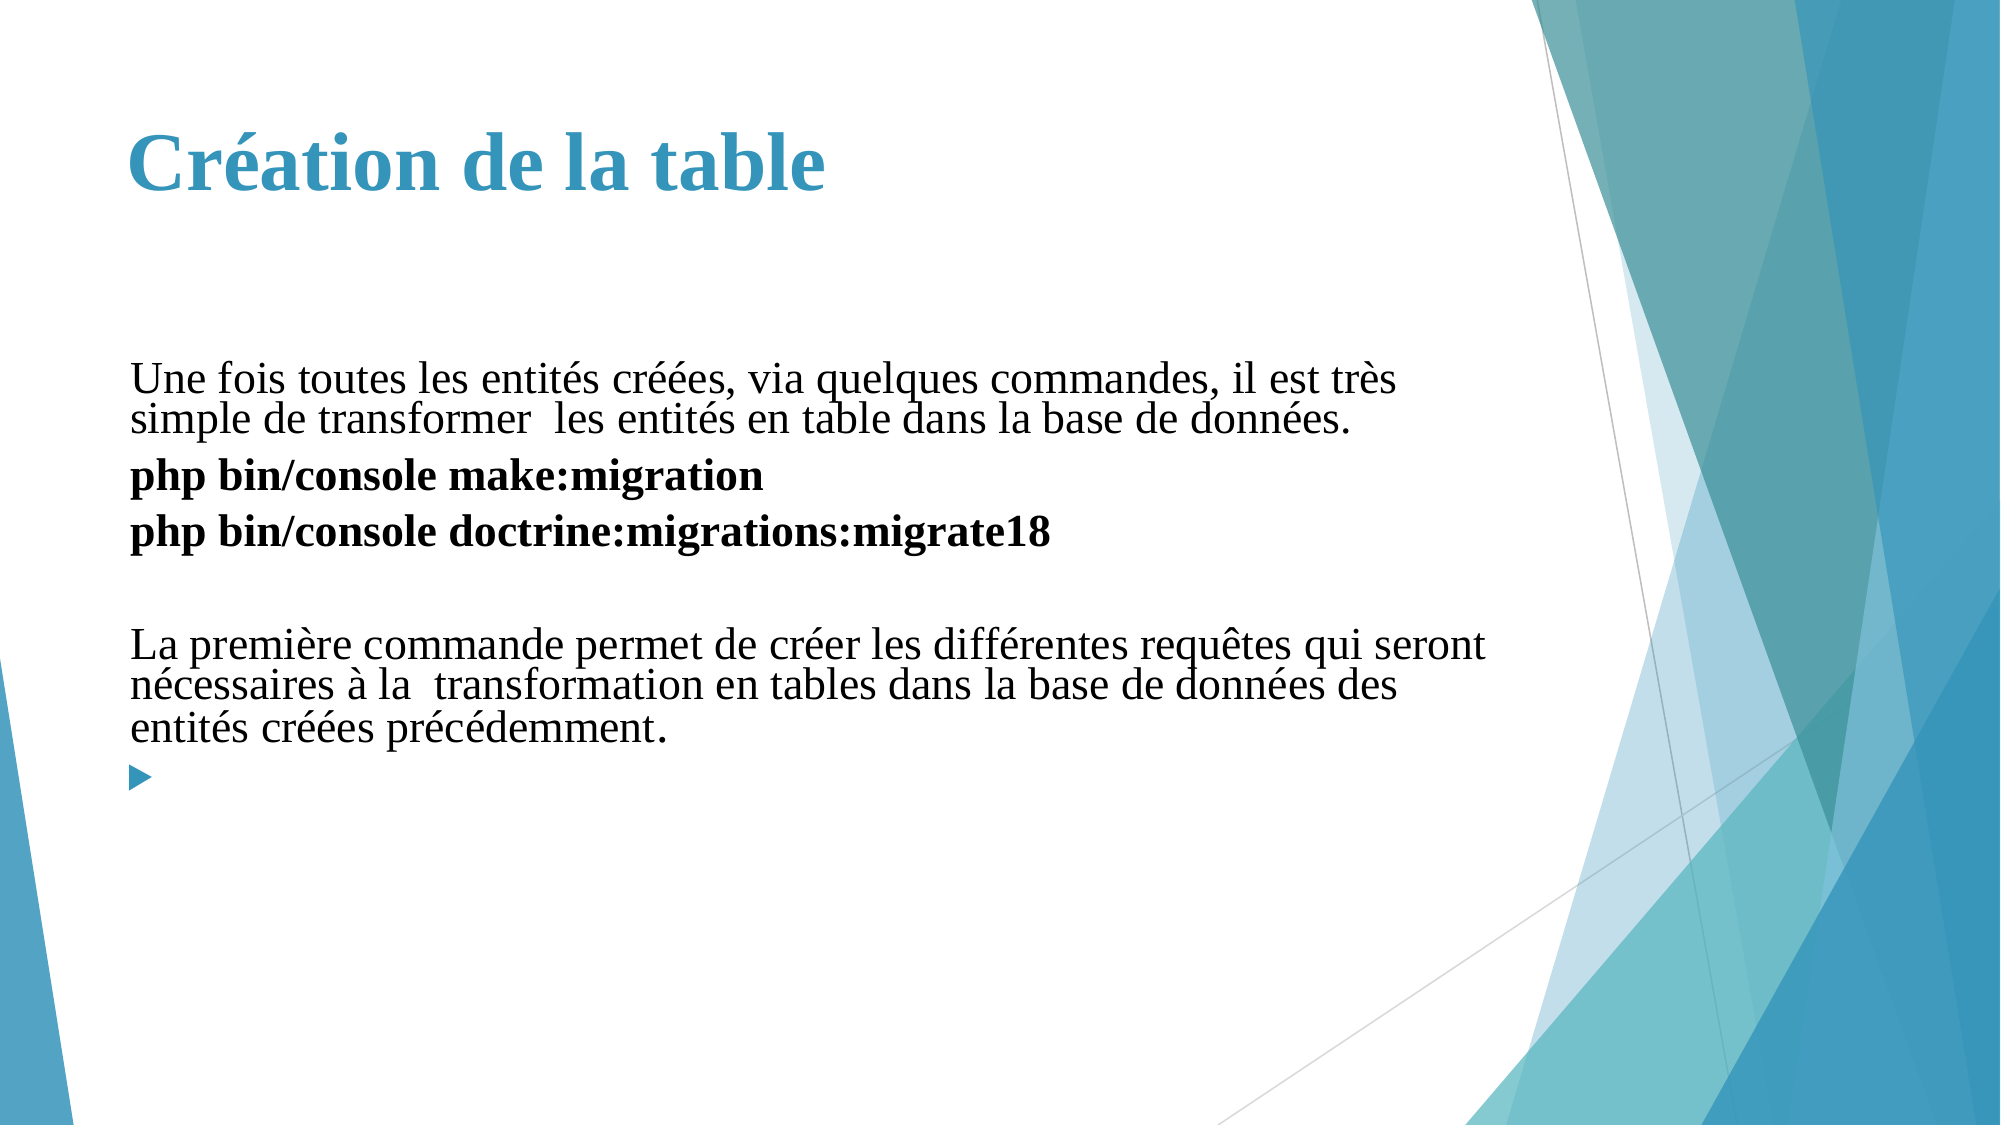

# Création de la table
Une fois toutes les entités créées, via quelques commandes, il est très simple de transformer les entités en table dans la base de données.
php bin/console make:migration
php bin/console doctrine:migrations:migrate18
La première commande permet de créer les différentes requêtes qui seront nécessaires à la transformation en tables dans la base de données des entités créées précédemment.